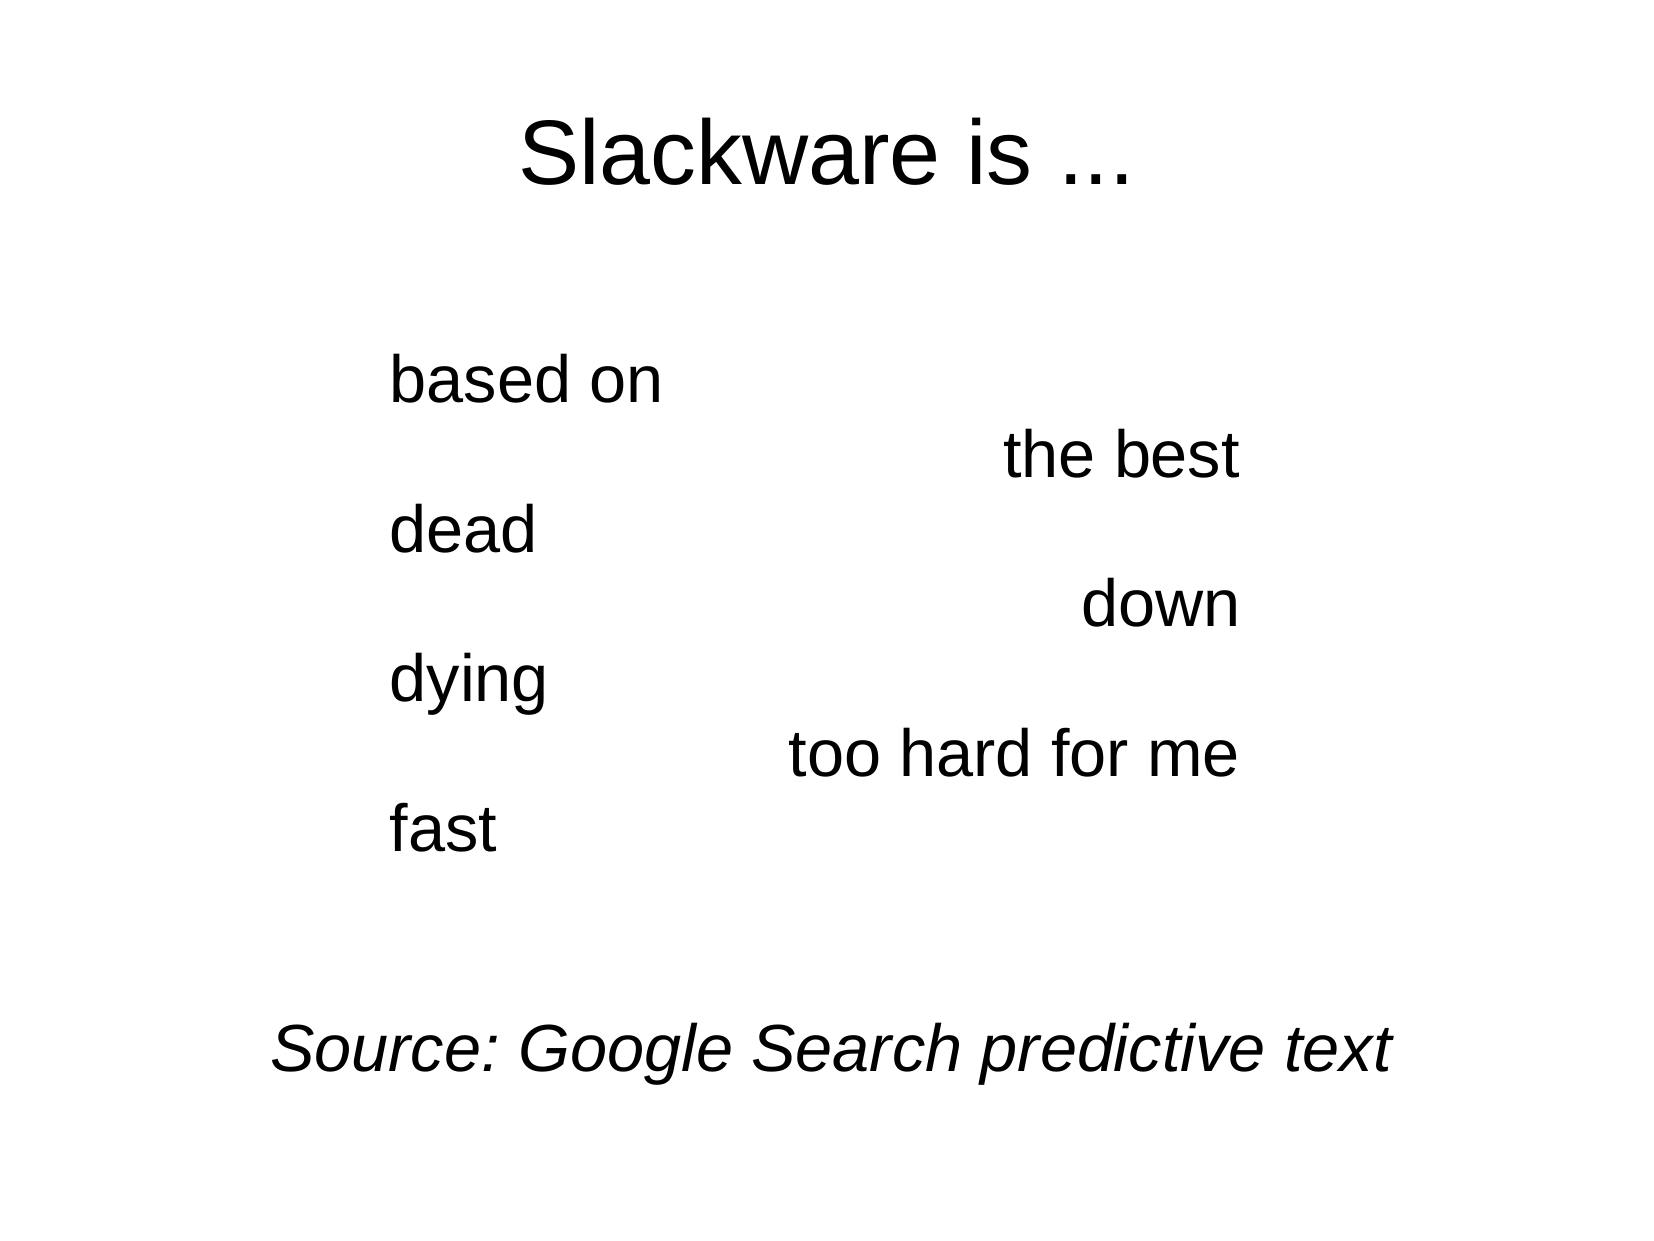

# Slackware is ...
based on
the best
dead
down
dying
too hard for me
fast
Source: Google Search predictive text